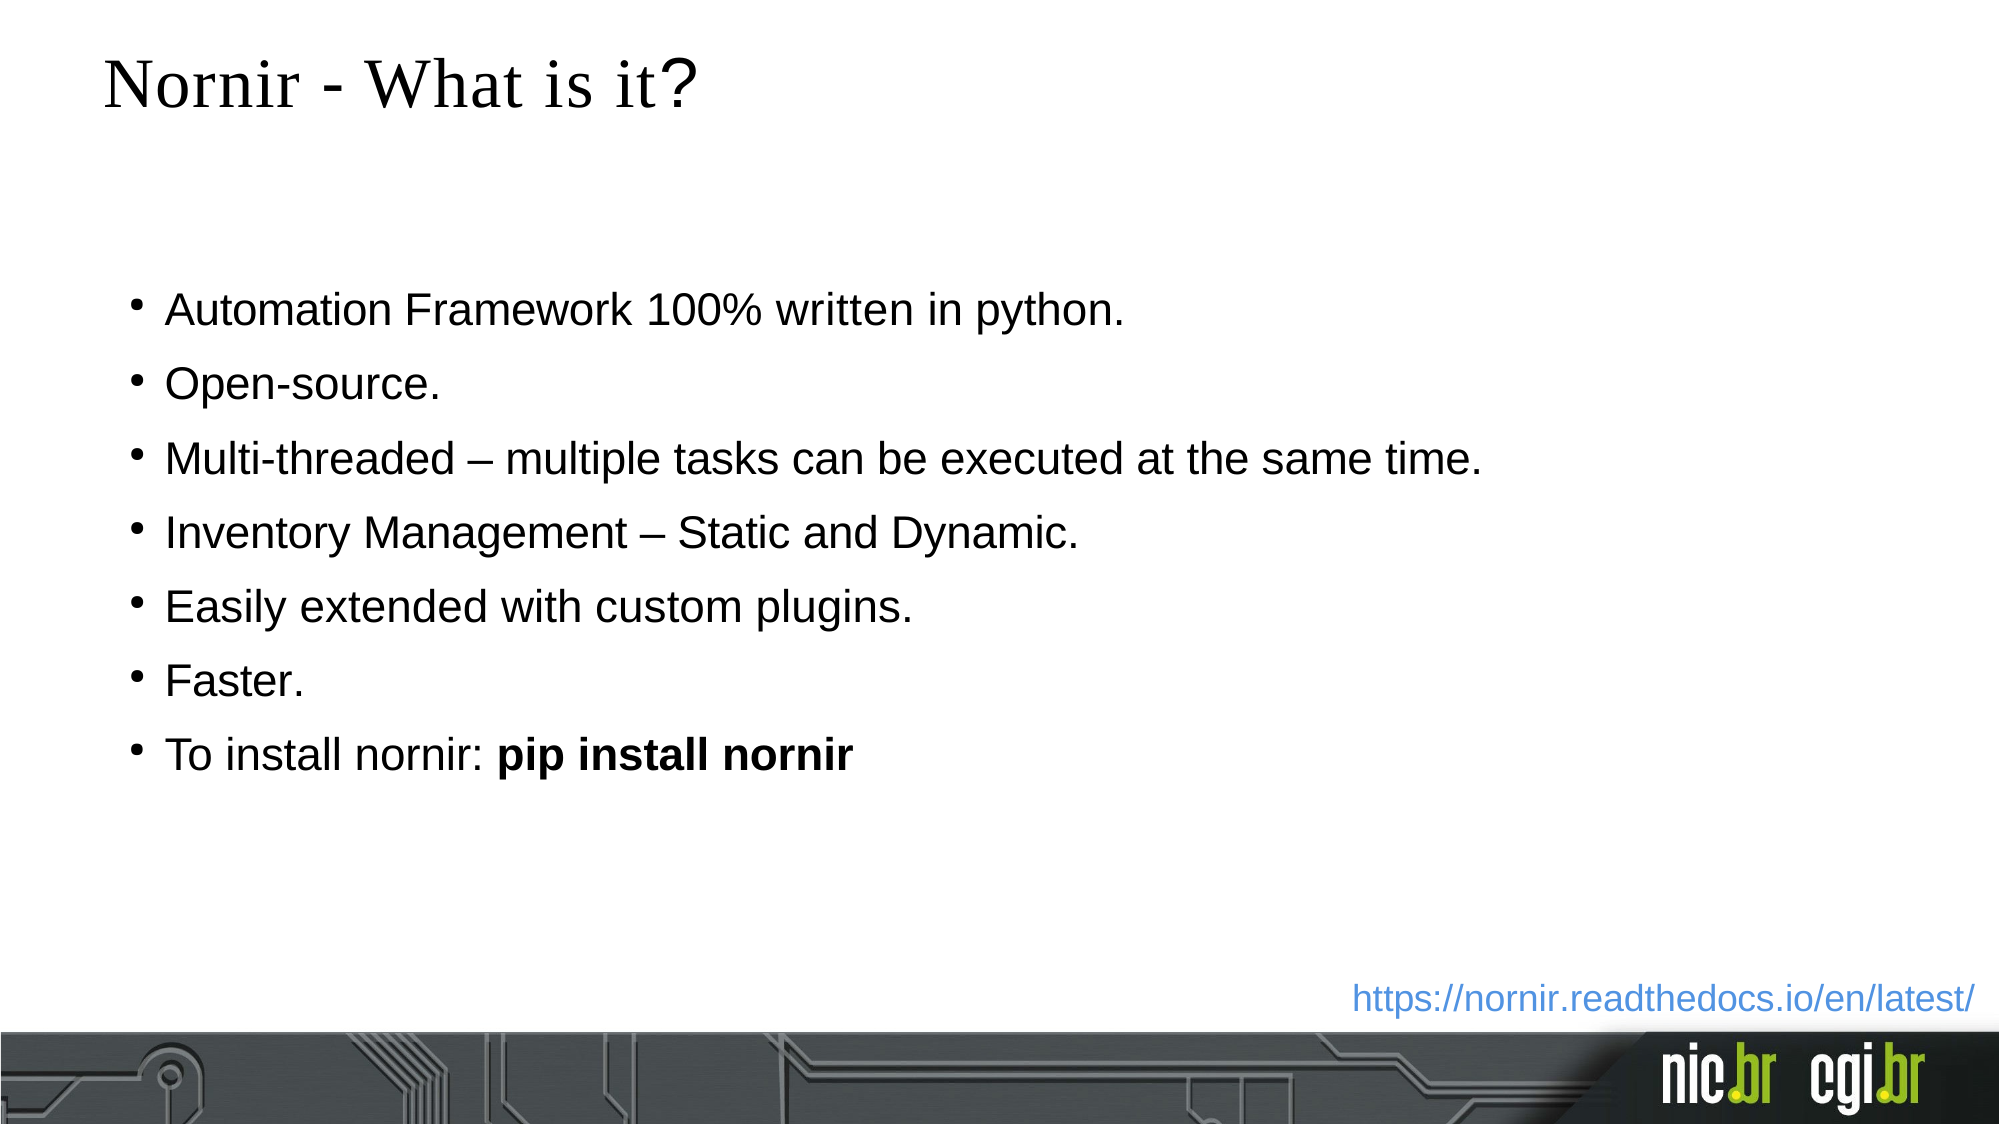

# Nornir - What is it?
Automation Framework 100% written in python.
Open-source.
Multi-threaded – multiple tasks can be executed at the same time.
Inventory Management – Static and Dynamic.
Easily extended with custom plugins.
Faster.
To install nornir: pip install nornir
https://nornir.readthedocs.io/en/latest/